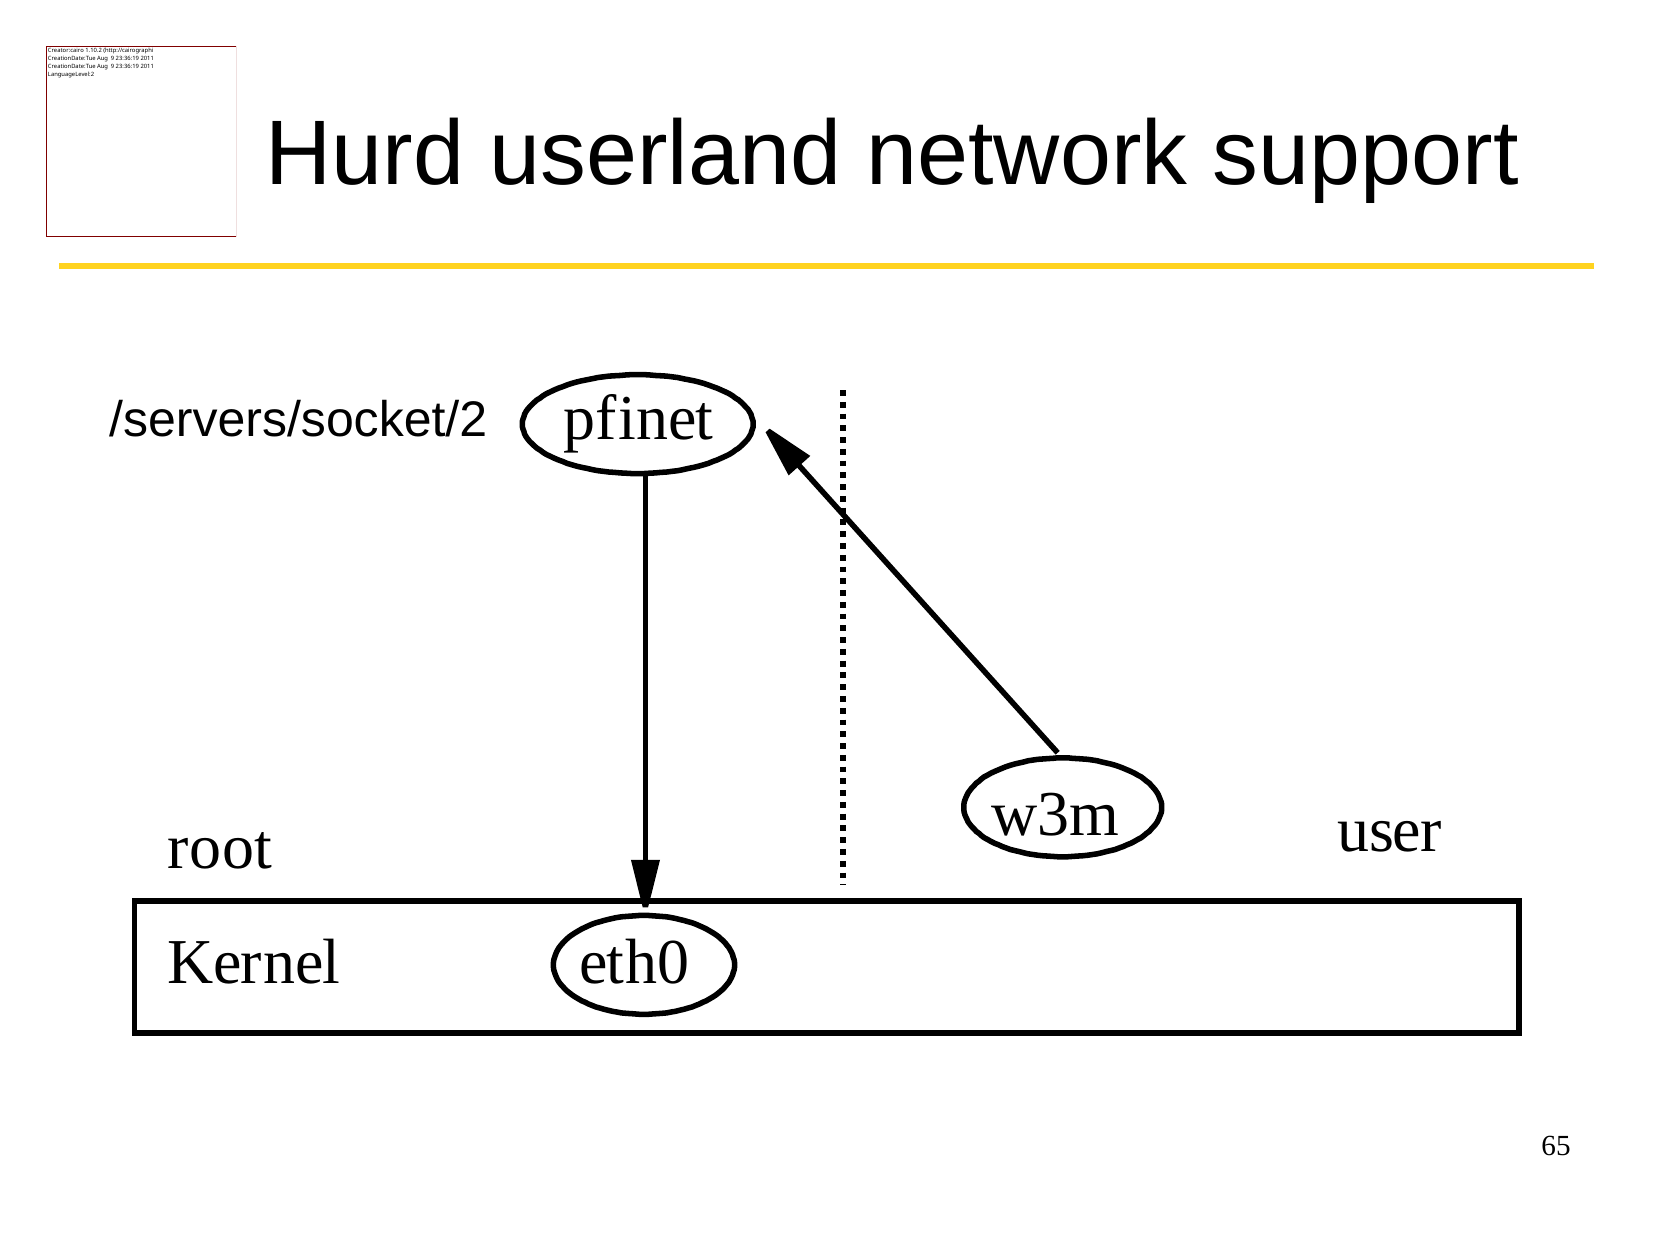

# Hurd userland network support
/servers/socket/2
65